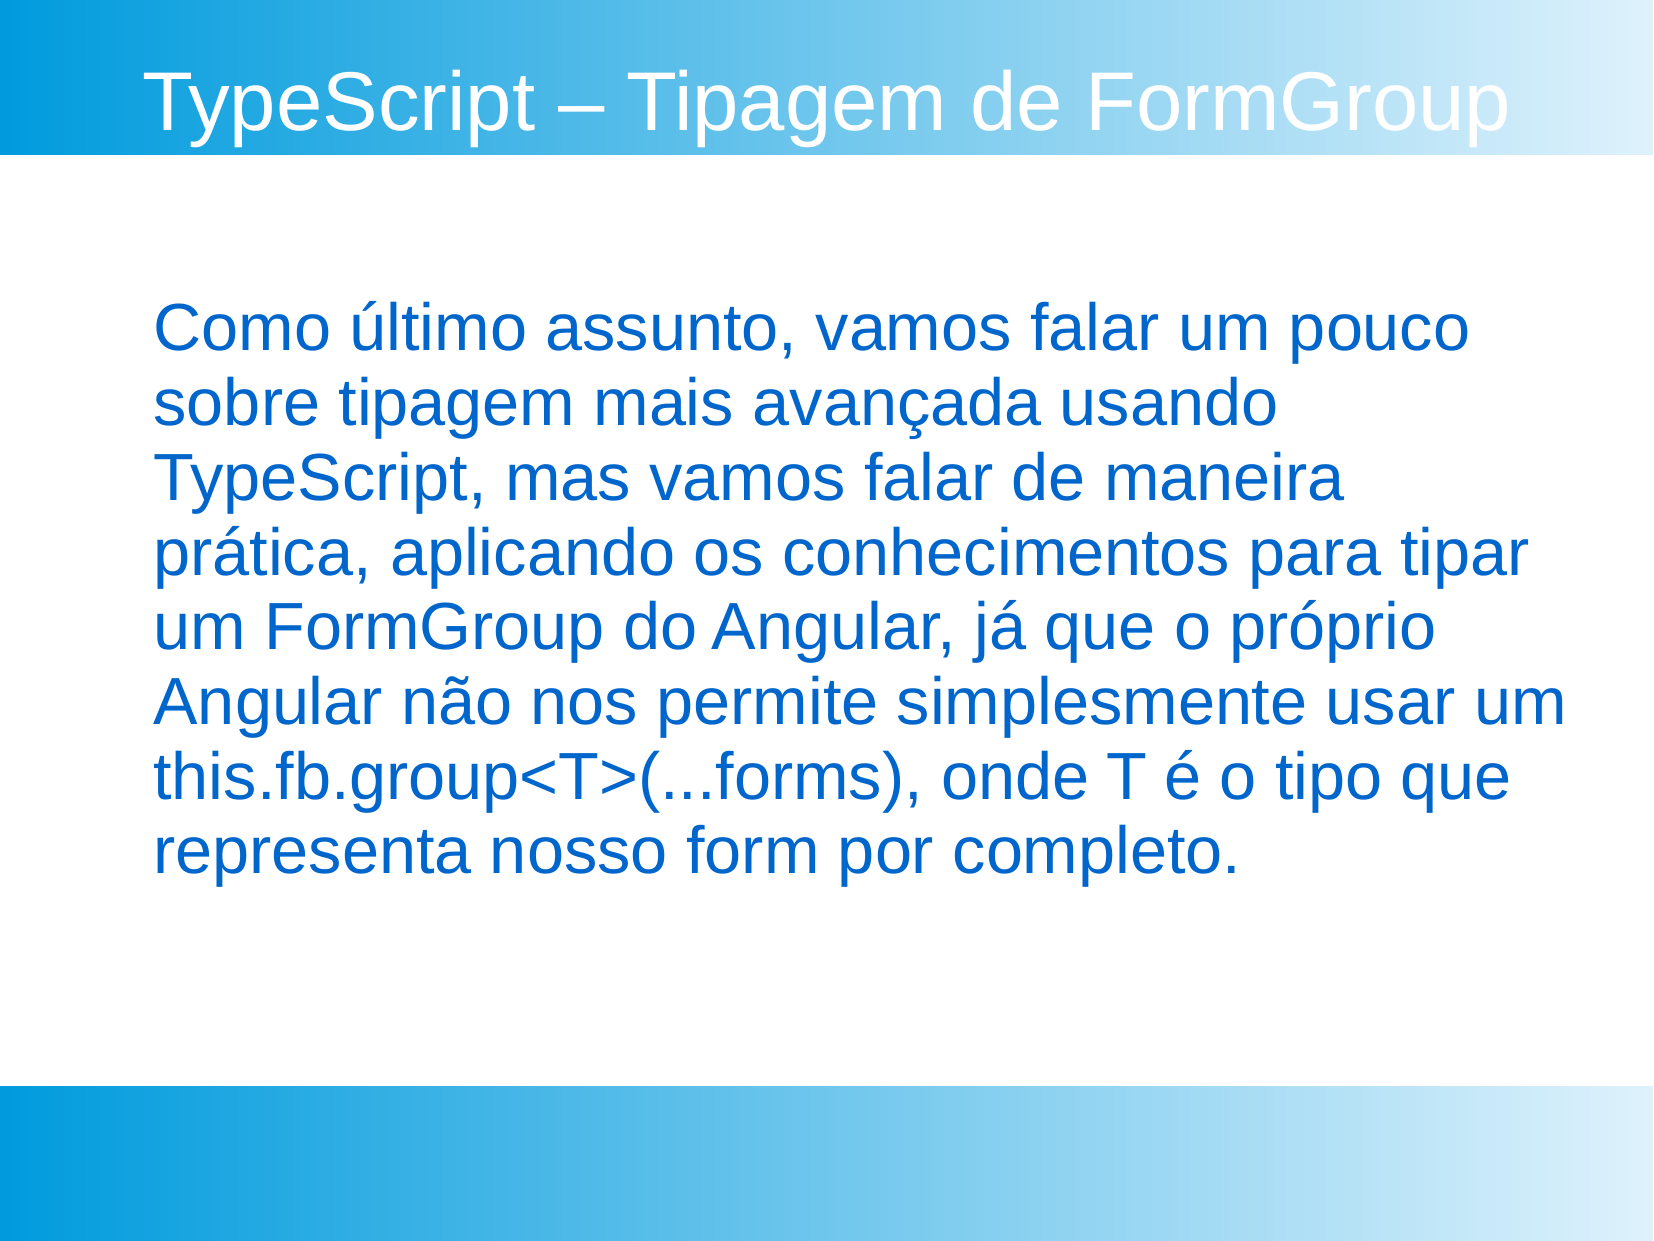

# TypeScript – Tipagem de FormGroup
Como último assunto, vamos falar um pouco sobre tipagem mais avançada usando TypeScript, mas vamos falar de maneira prática, aplicando os conhecimentos para tipar um FormGroup do Angular, já que o próprio Angular não nos permite simplesmente usar um this.fb.group<T>(...forms), onde T é o tipo que representa nosso form por completo.